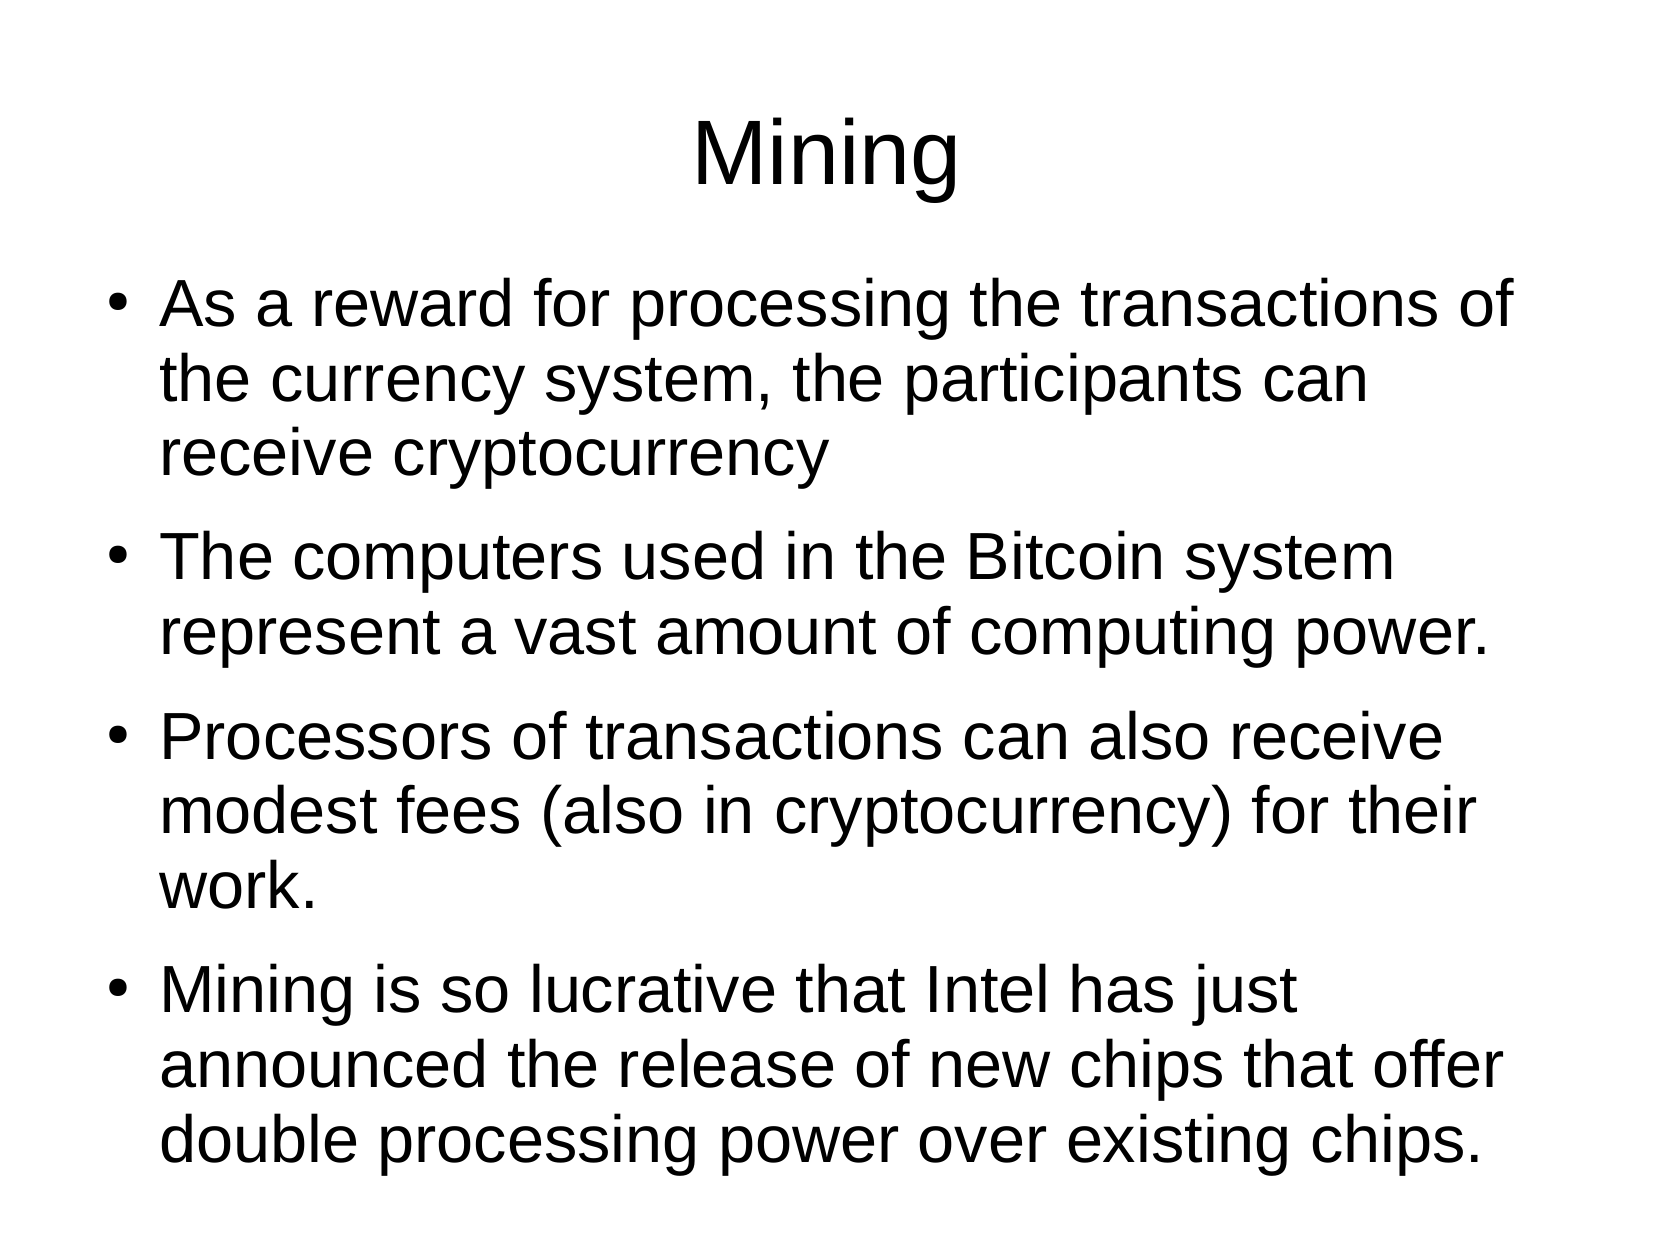

# Mining
As a reward for processing the transactions of the currency system, the participants can receive cryptocurrency
The computers used in the Bitcoin system represent a vast amount of computing power.
Processors of transactions can also receive modest fees (also in cryptocurrency) for their work.
Mining is so lucrative that Intel has just announced the release of new chips that offer double processing power over existing chips.